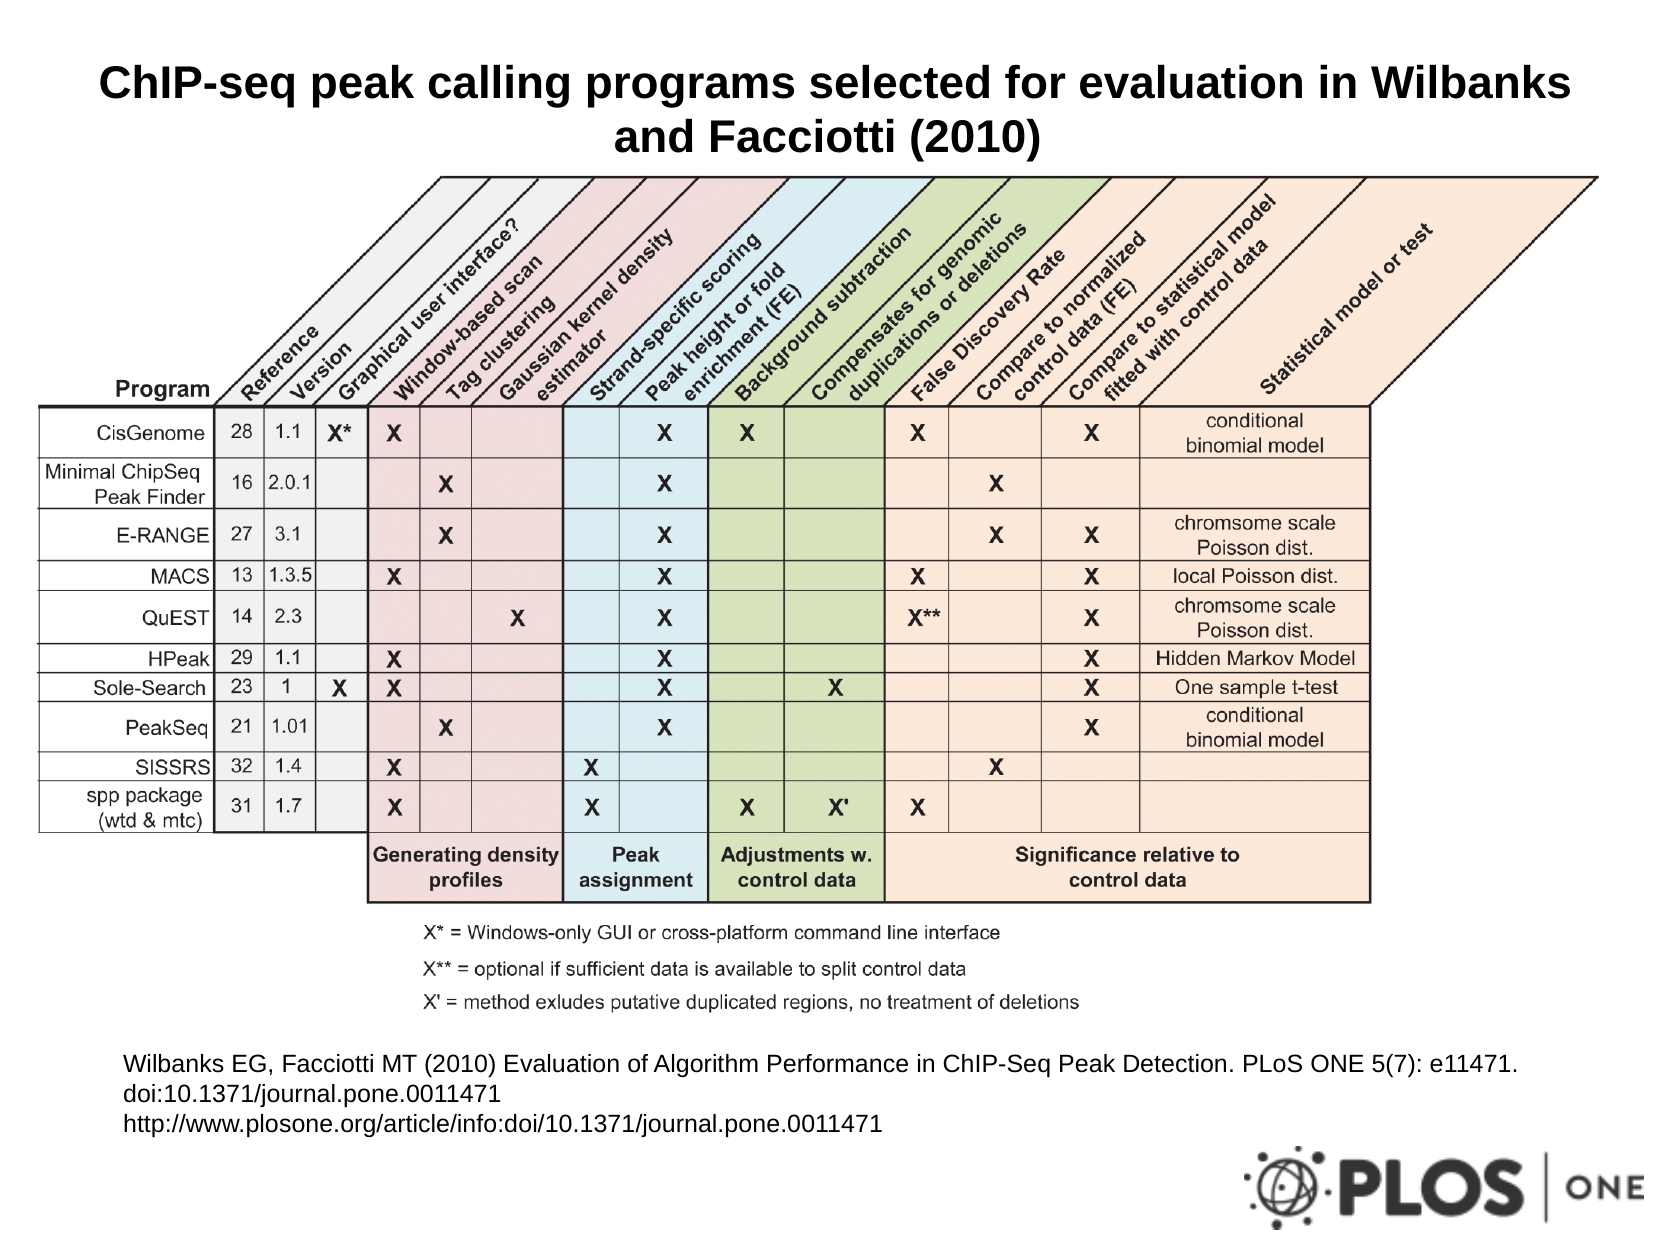

# ChIP-seq peak calling programs selected for evaluation in Wilbanks and Facciotti (2010)
Wilbanks EG, Facciotti MT (2010) Evaluation of Algorithm Performance in ChIP-Seq Peak Detection. PLoS ONE 5(7): e11471. doi:10.1371/journal.pone.0011471
http://www.plosone.org/article/info:doi/10.1371/journal.pone.0011471